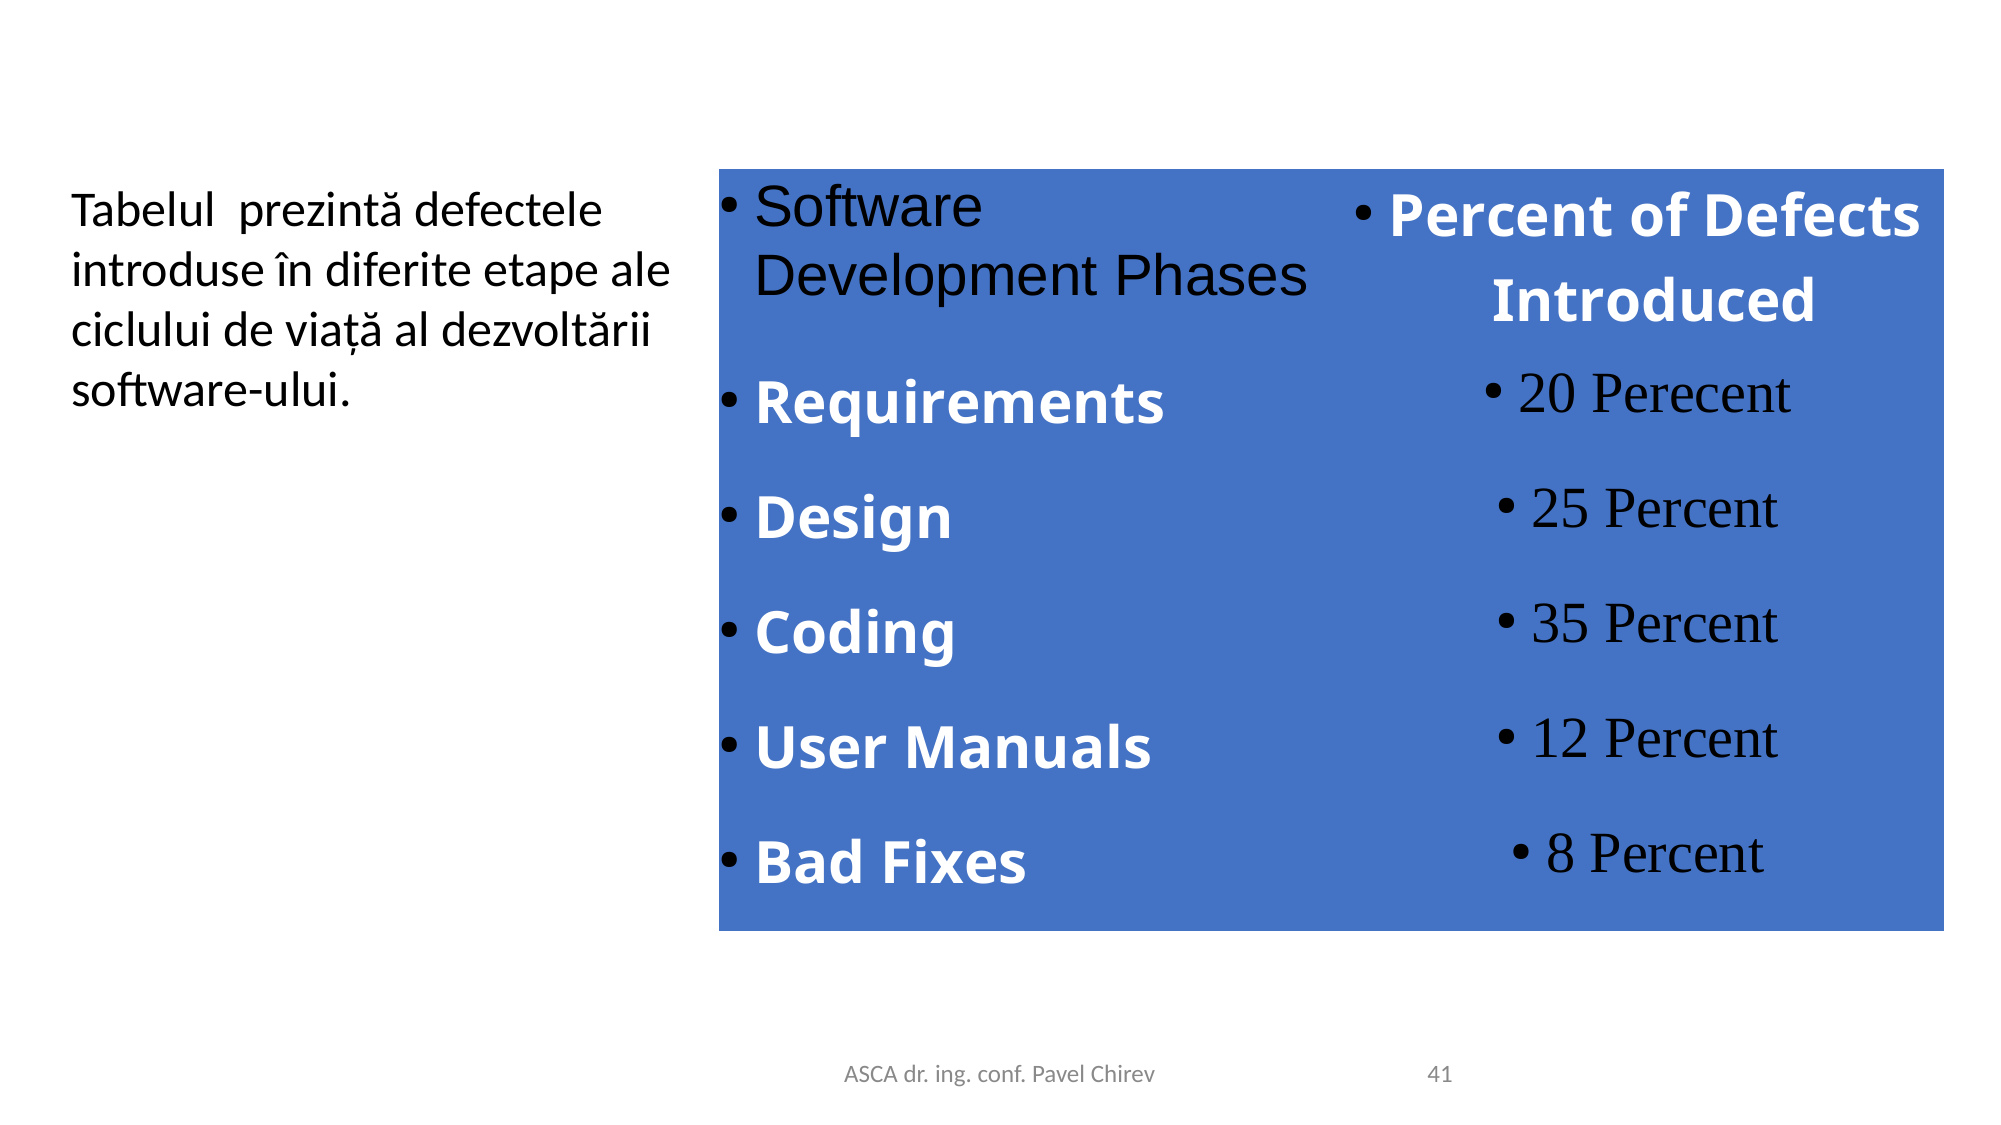

Tabelul prezintă defectele introduse în diferite etape ale ciclului de viață al dezvoltării software-ului.
| Software Development Phases | Percent of Defects Introduced |
| --- | --- |
| Requirements | 20 Perecent |
| Design | 25 Percent |
| Coding | 35 Percent |
| User Manuals | 12 Percent |
| Bad Fixes | 8 Percent |
ASCA dr. ing. conf. Pavel Chirev